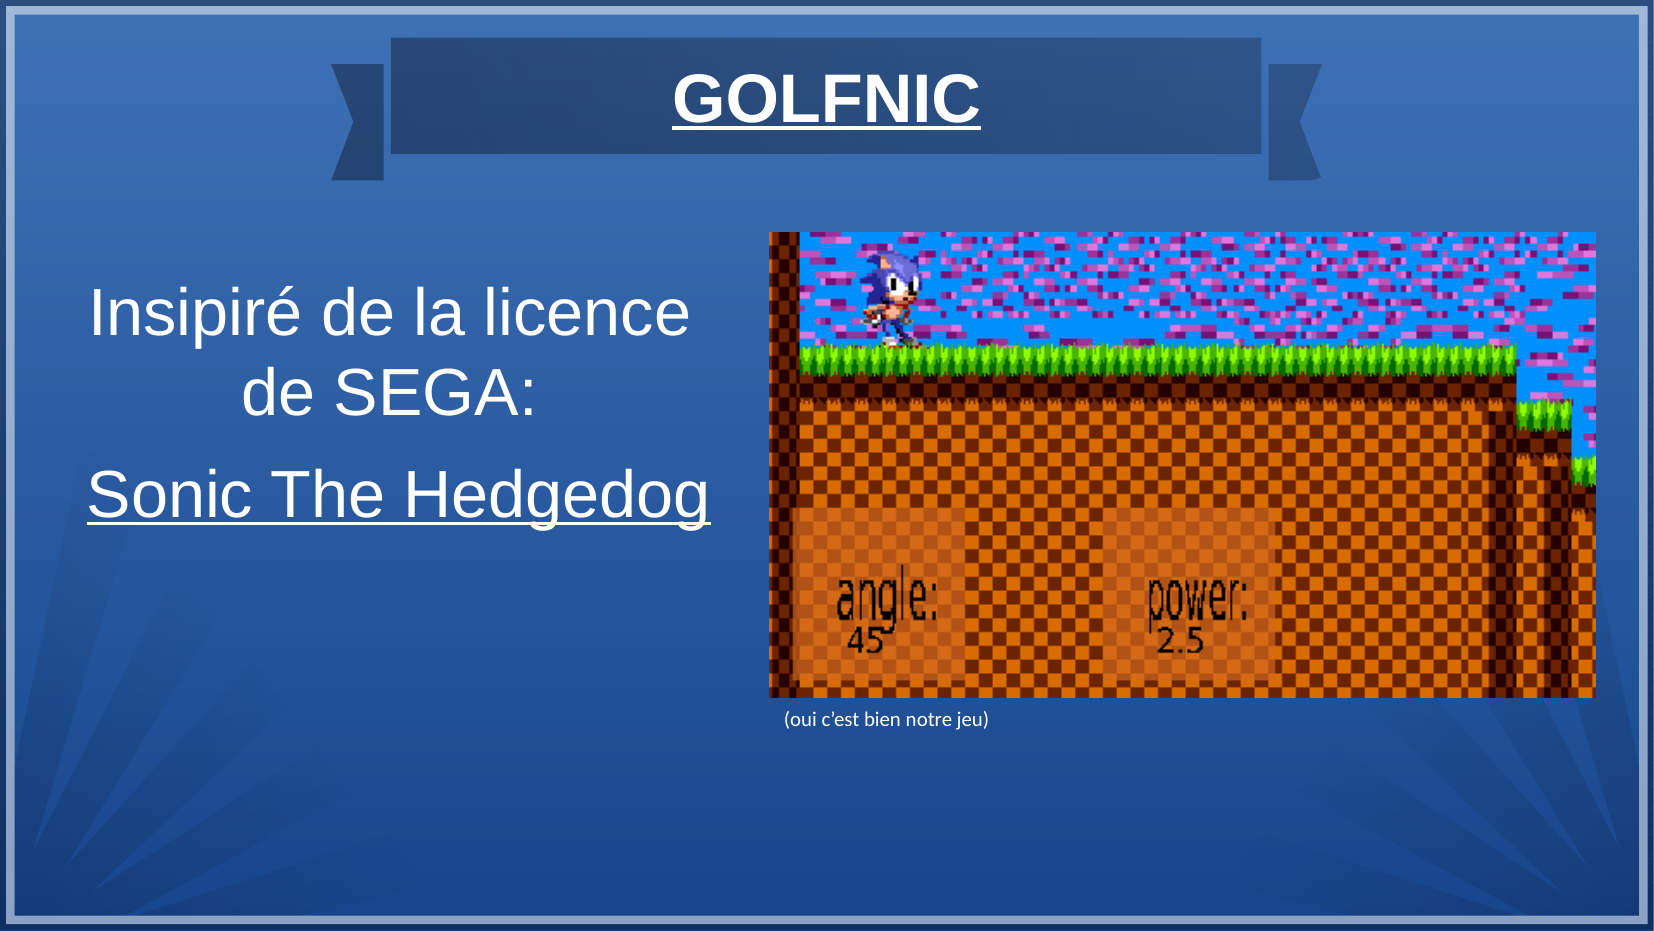

# GOLFNIC
Insipiré de la licence de SEGA:
 Sonic The Hedgedog
(oui c’est bien notre jeu)